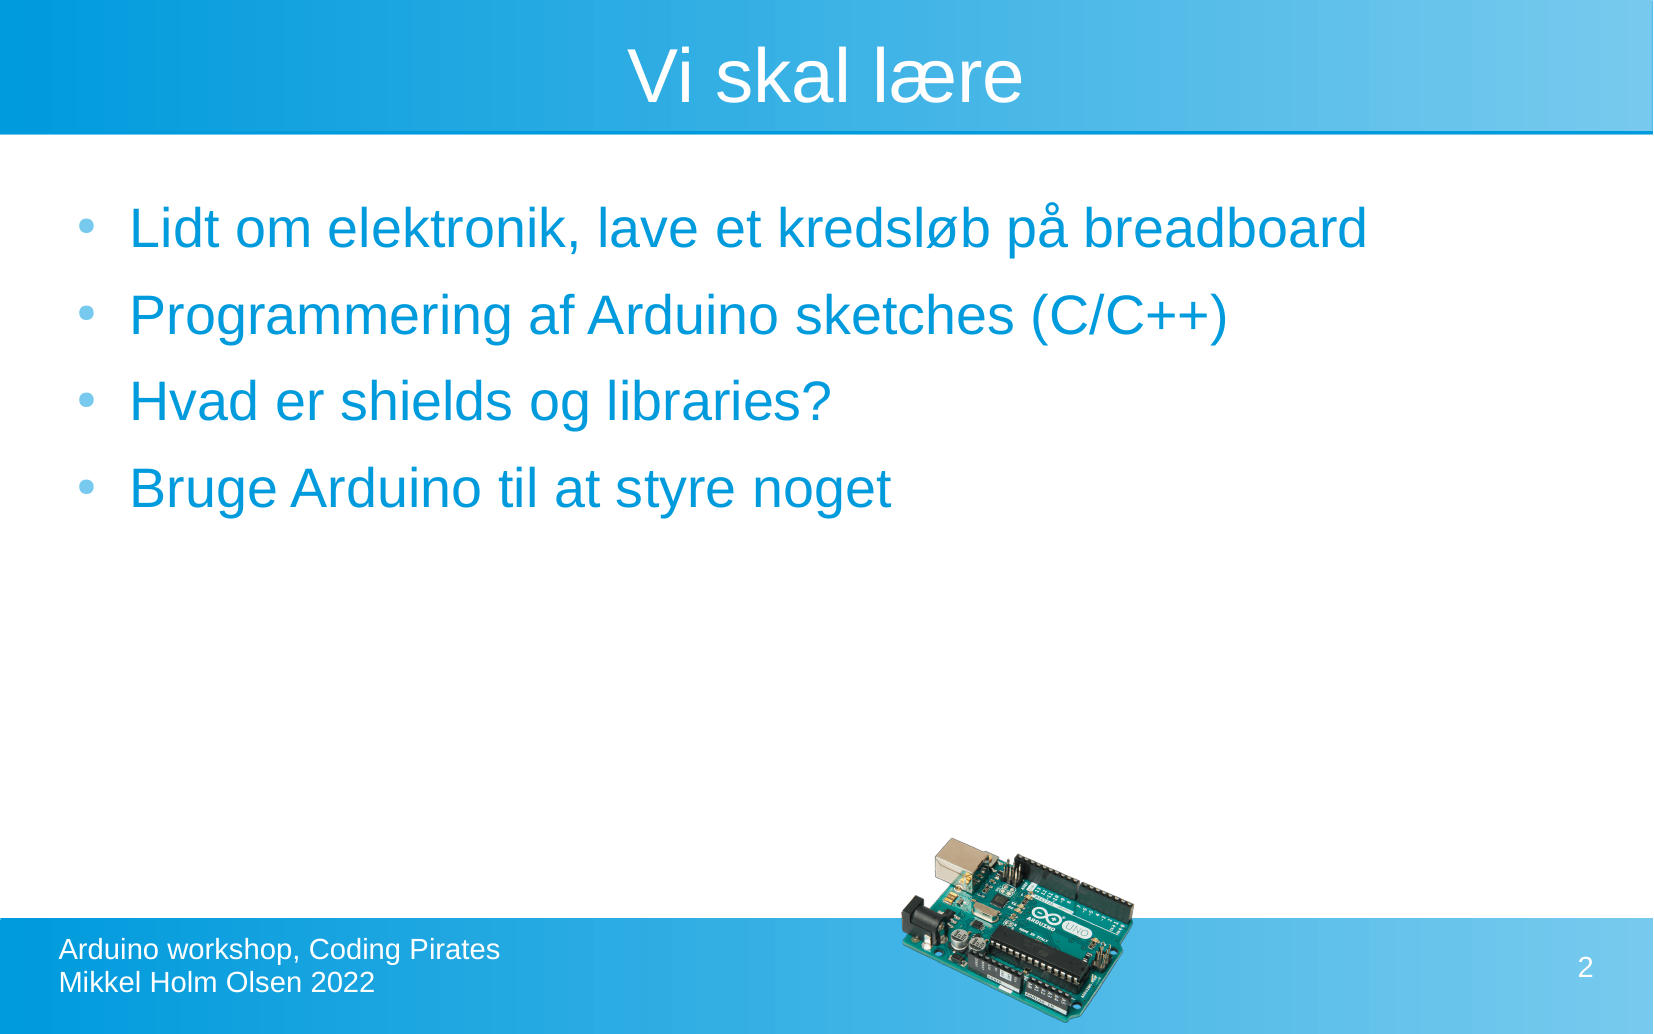

# Vi skal lære
Lidt om elektronik, lave et kredsløb på breadboard
Programmering af Arduino sketches (C/C++)
Hvad er shields og libraries?
Bruge Arduino til at styre noget
2